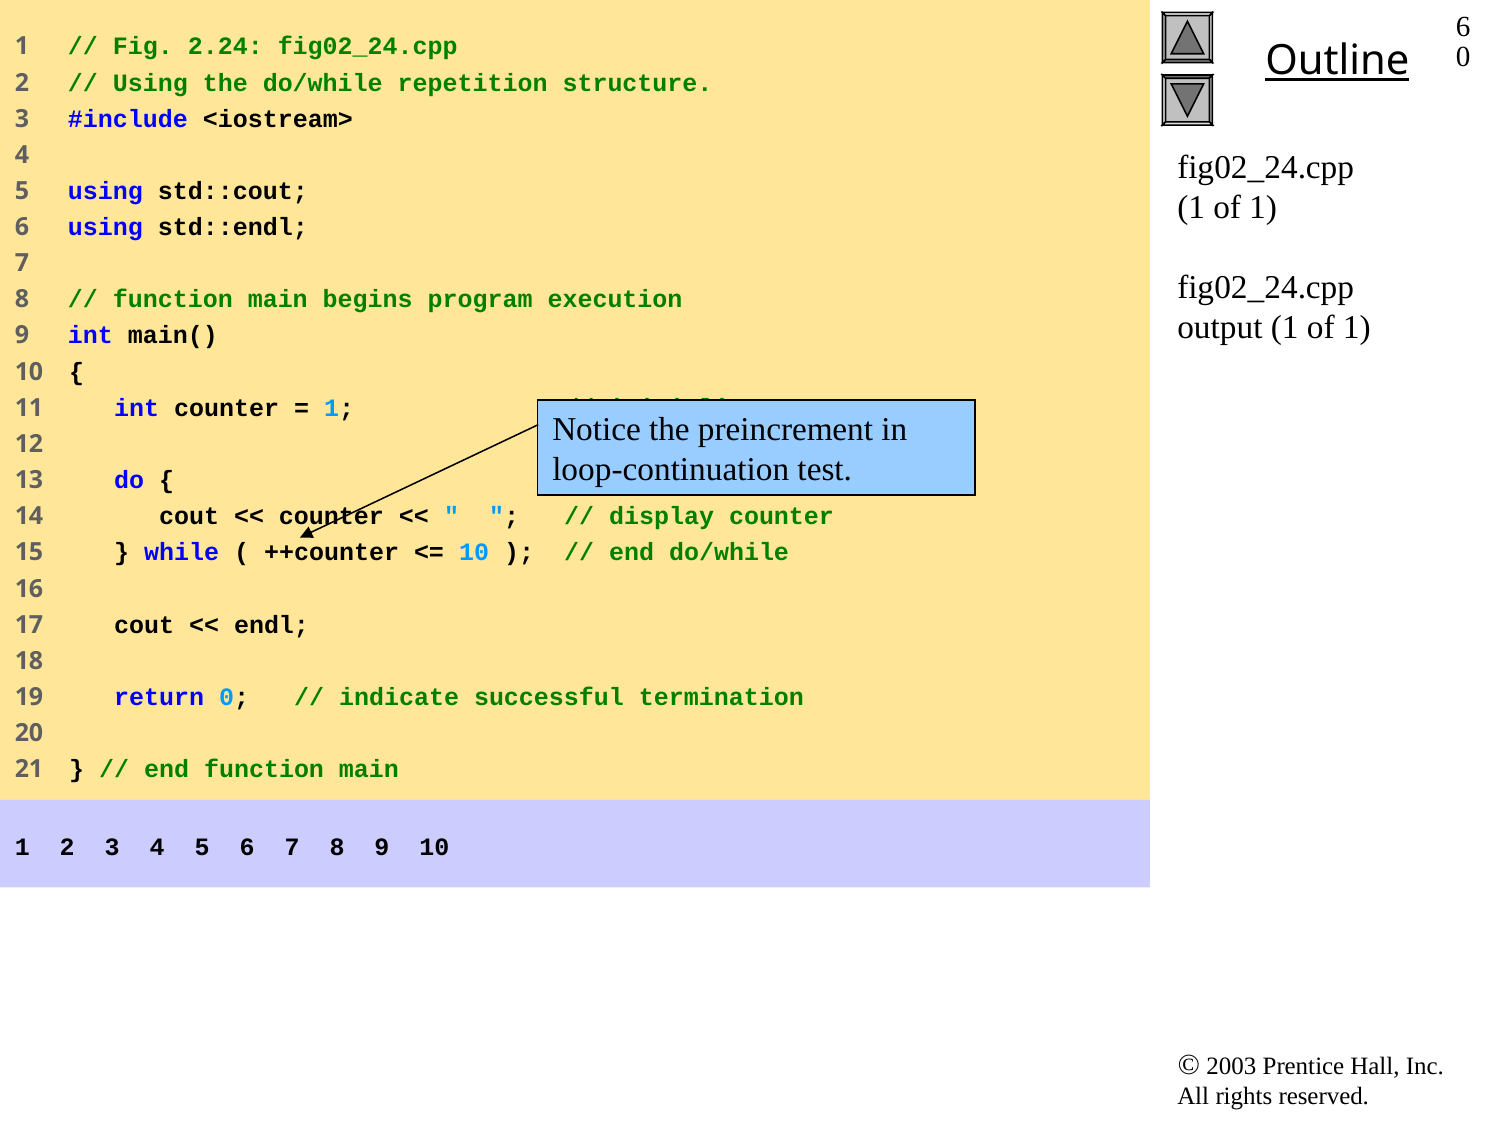

60
1 // Fig. 2.24: fig02_24.cpp
2 // Using the do/while repetition structure.
3 #include <iostream>
4
5 using std::cout;
6 using std::endl;
7
8 // function main begins program execution
9 int main()
10 {
11 int counter = 1; // initialize counter
12
13 do {
14 cout << counter << " "; // display counter
15 } while ( ++counter <= 10 ); // end do/while
16
17 cout << endl;
18
19 return 0; // indicate successful termination
20
21 } // end function main
# fig02_24.cpp (1 of 1) fig02_24.cpp output (1 of 1)
Notice the preincrement in loop-continuation test.
1 2 3 4 5 6 7 8 9 10